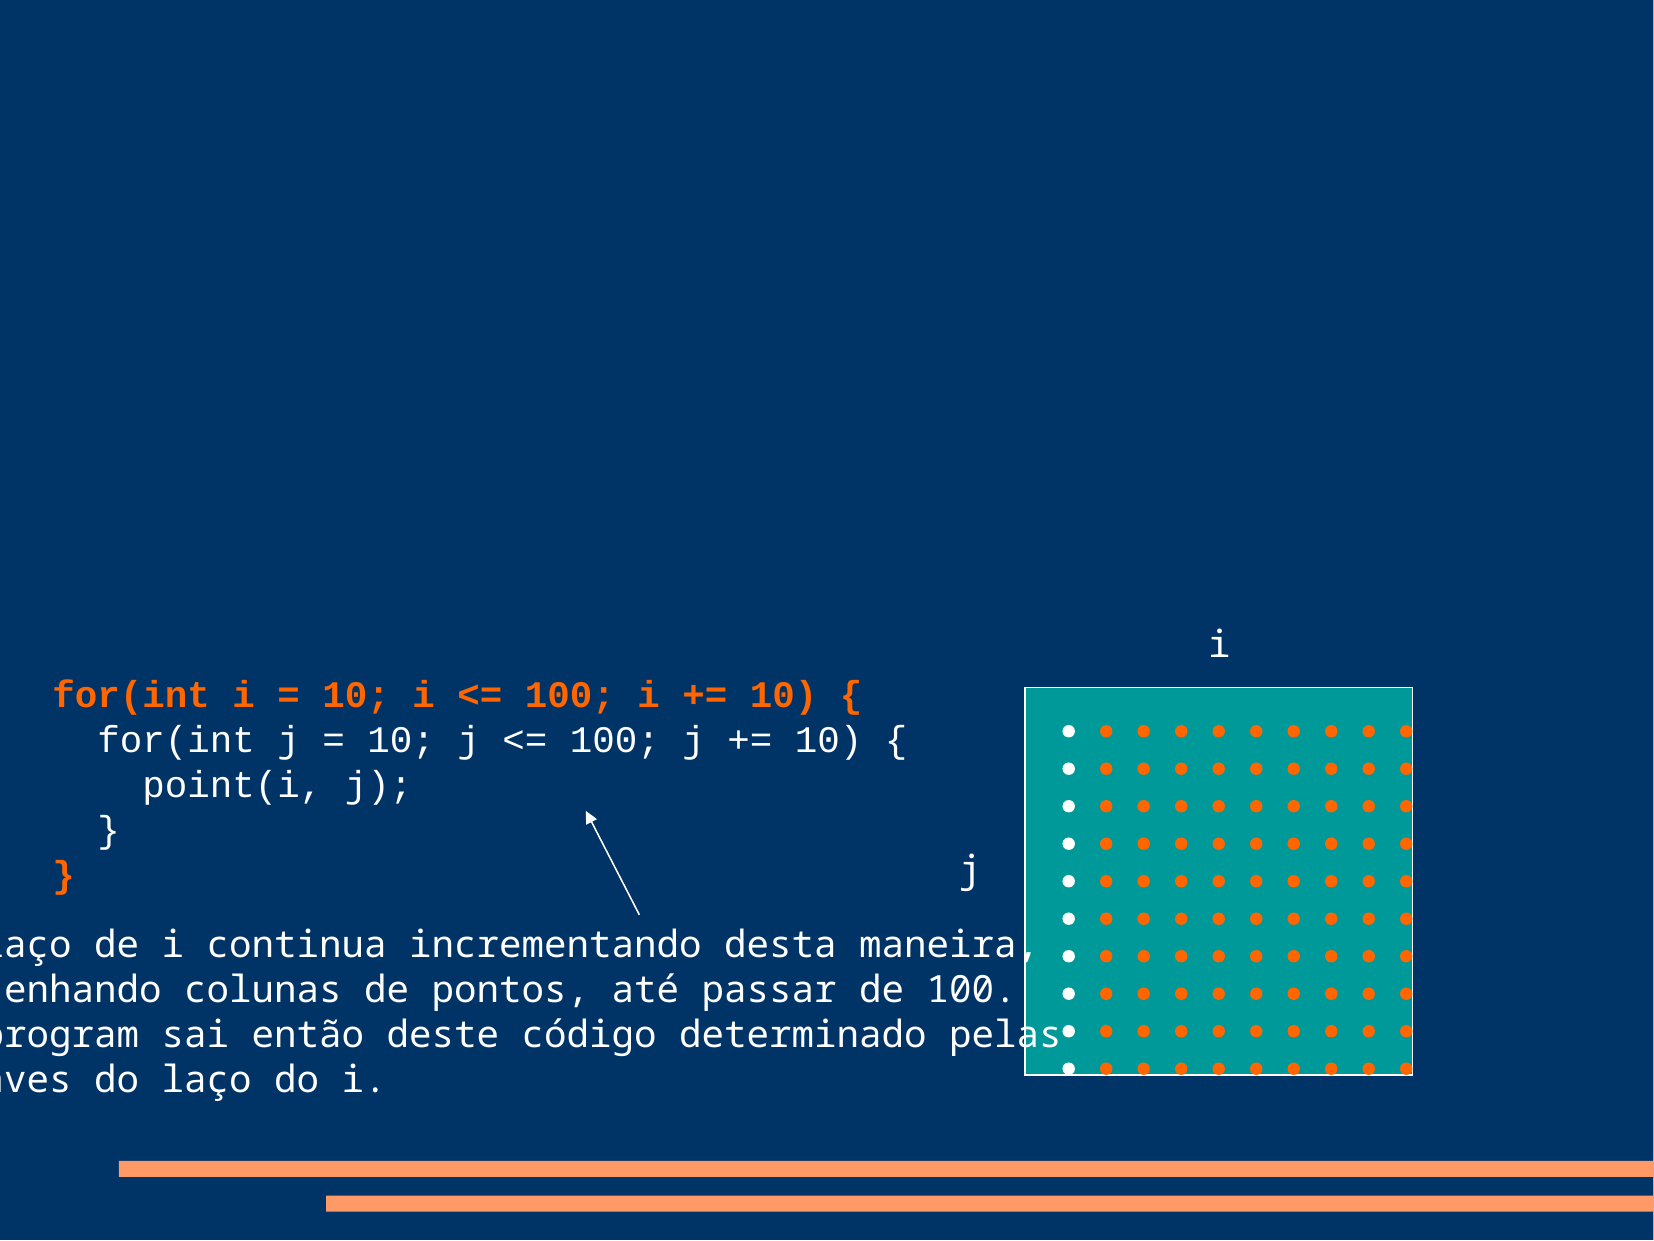

i
for(int i = 10; i <= 100; i += 10) {
 for(int j = 10; j <= 100; j += 10) {
 point(i, j);
 }
}
j
O laço de i continua incrementando desta maneira,
desenhando colunas de pontos, até passar de 100.
O program sai então deste código determinado pelas
chaves do laço do i.